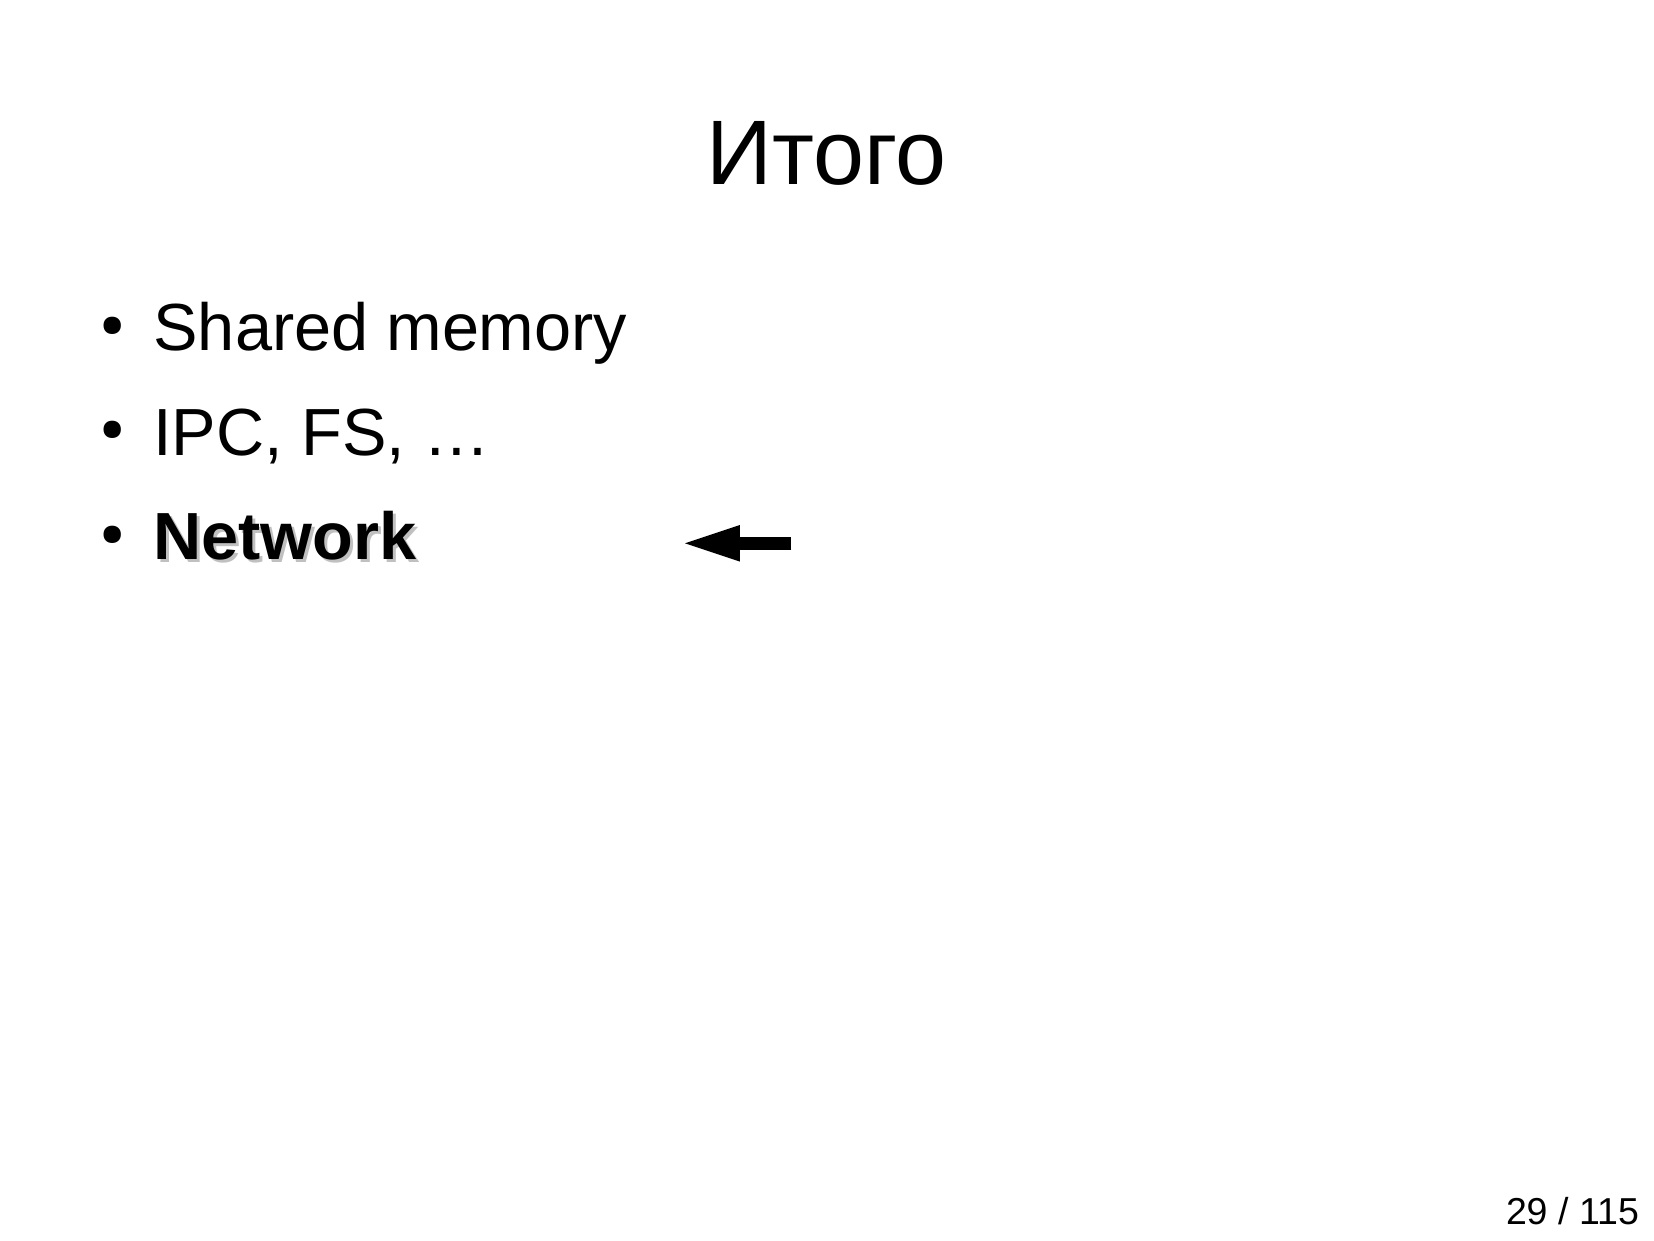

# Итого
Shared memory
IPC, FS, …
Network